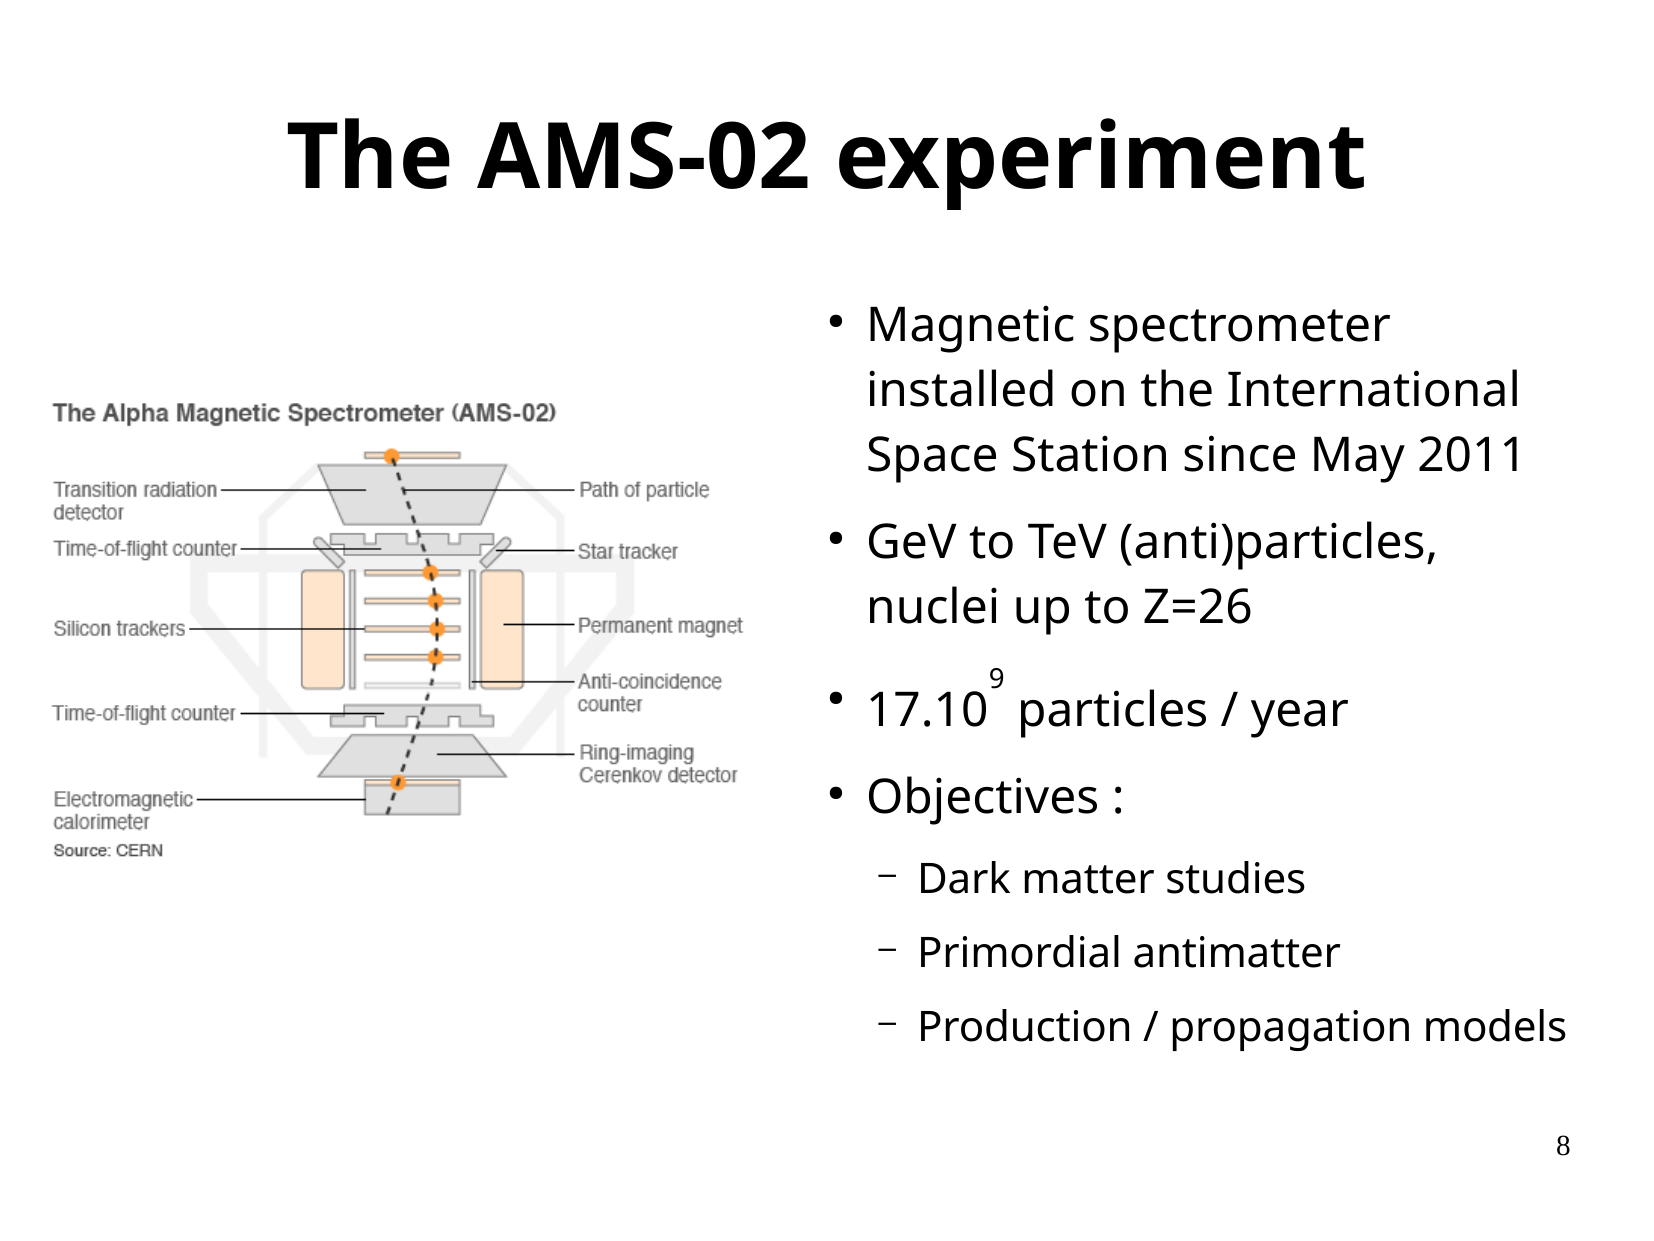

# The AMS-02 experiment
Magnetic spectrometer installed on the International Space Station since May 2011
GeV to TeV (anti)particles,
nuclei up to Z=26
17.109 particles / year
Objectives :
Dark matter studies
Primordial antimatter
Production / propagation models
8